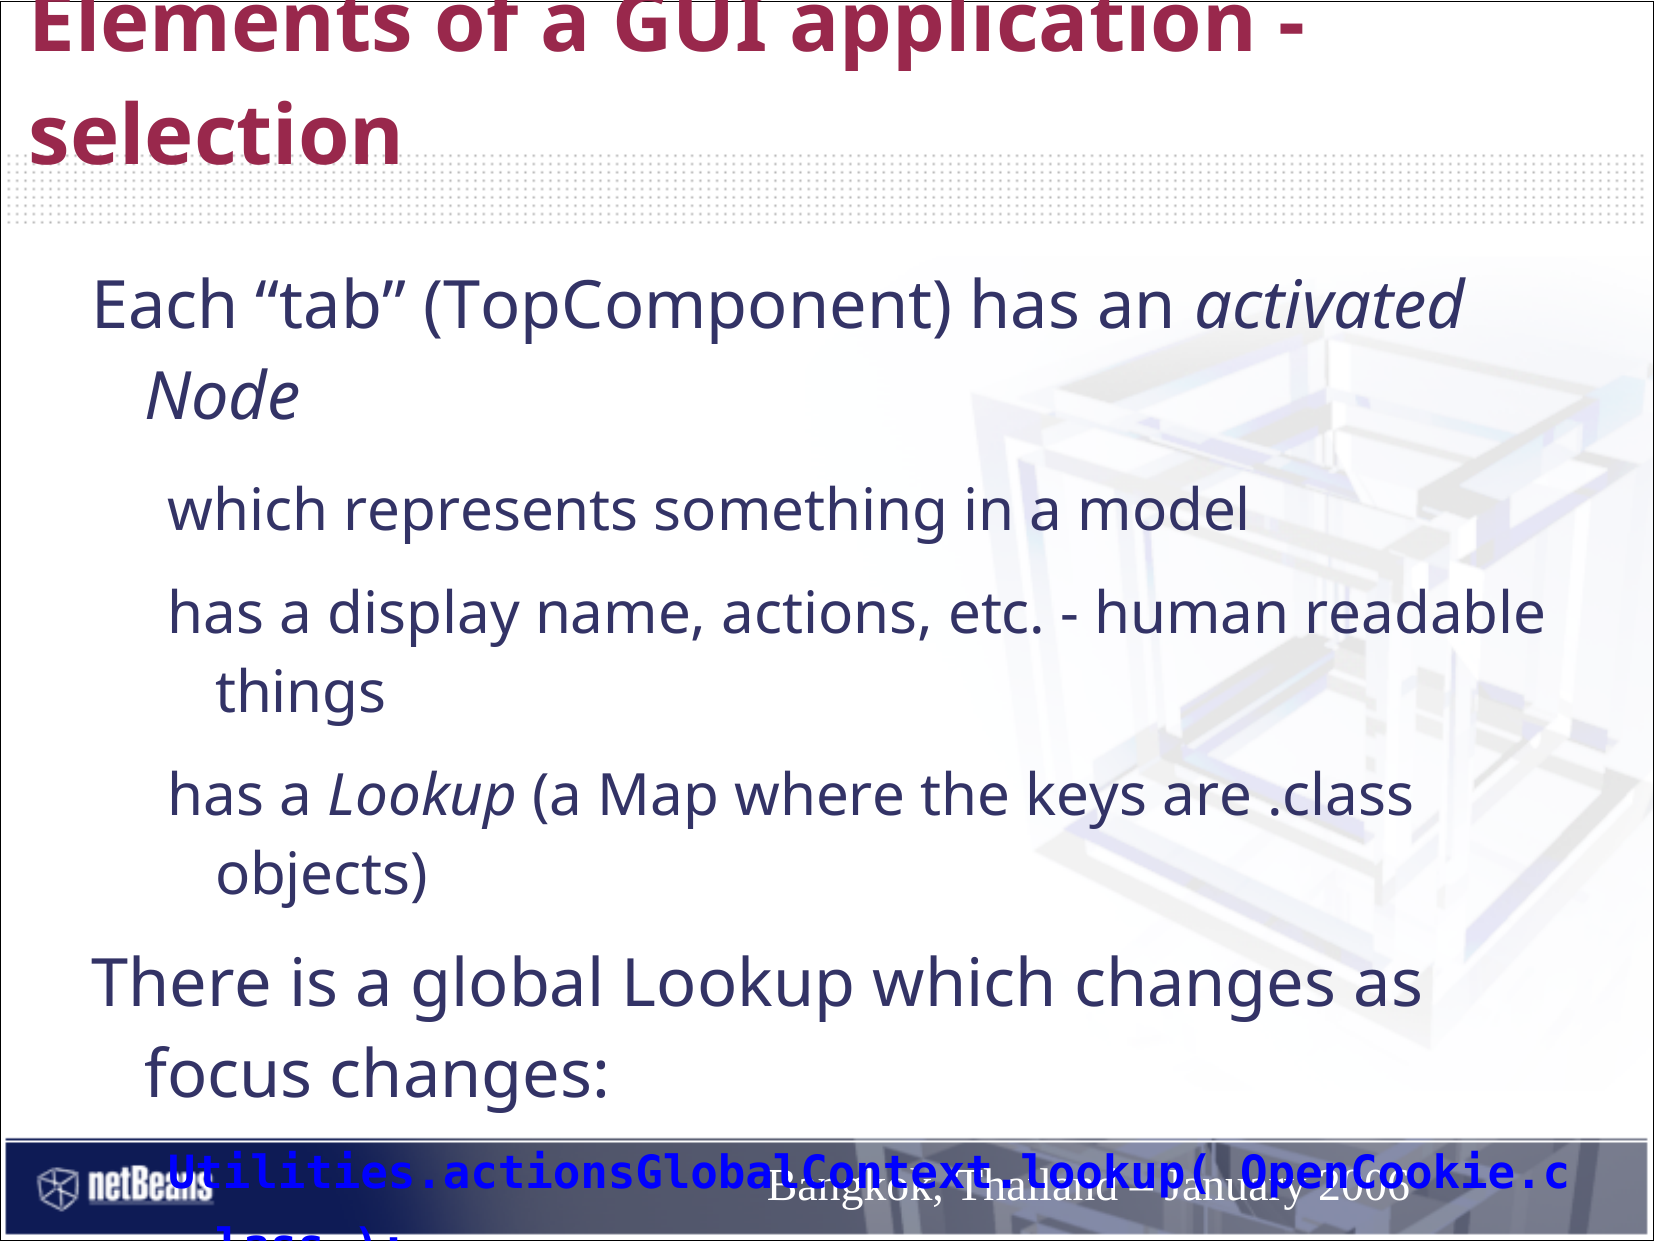

# Elements of a GUI application - selection
Each “tab” (TopComponent) has an activated Node
which represents something in a model
has a display name, actions, etc. - human readable things
has a Lookup (a Map where the keys are .class objects)
There is a global Lookup which changes as focus changes:
Utilities.actionsGlobalContext.lookup( OpenCookie.class );